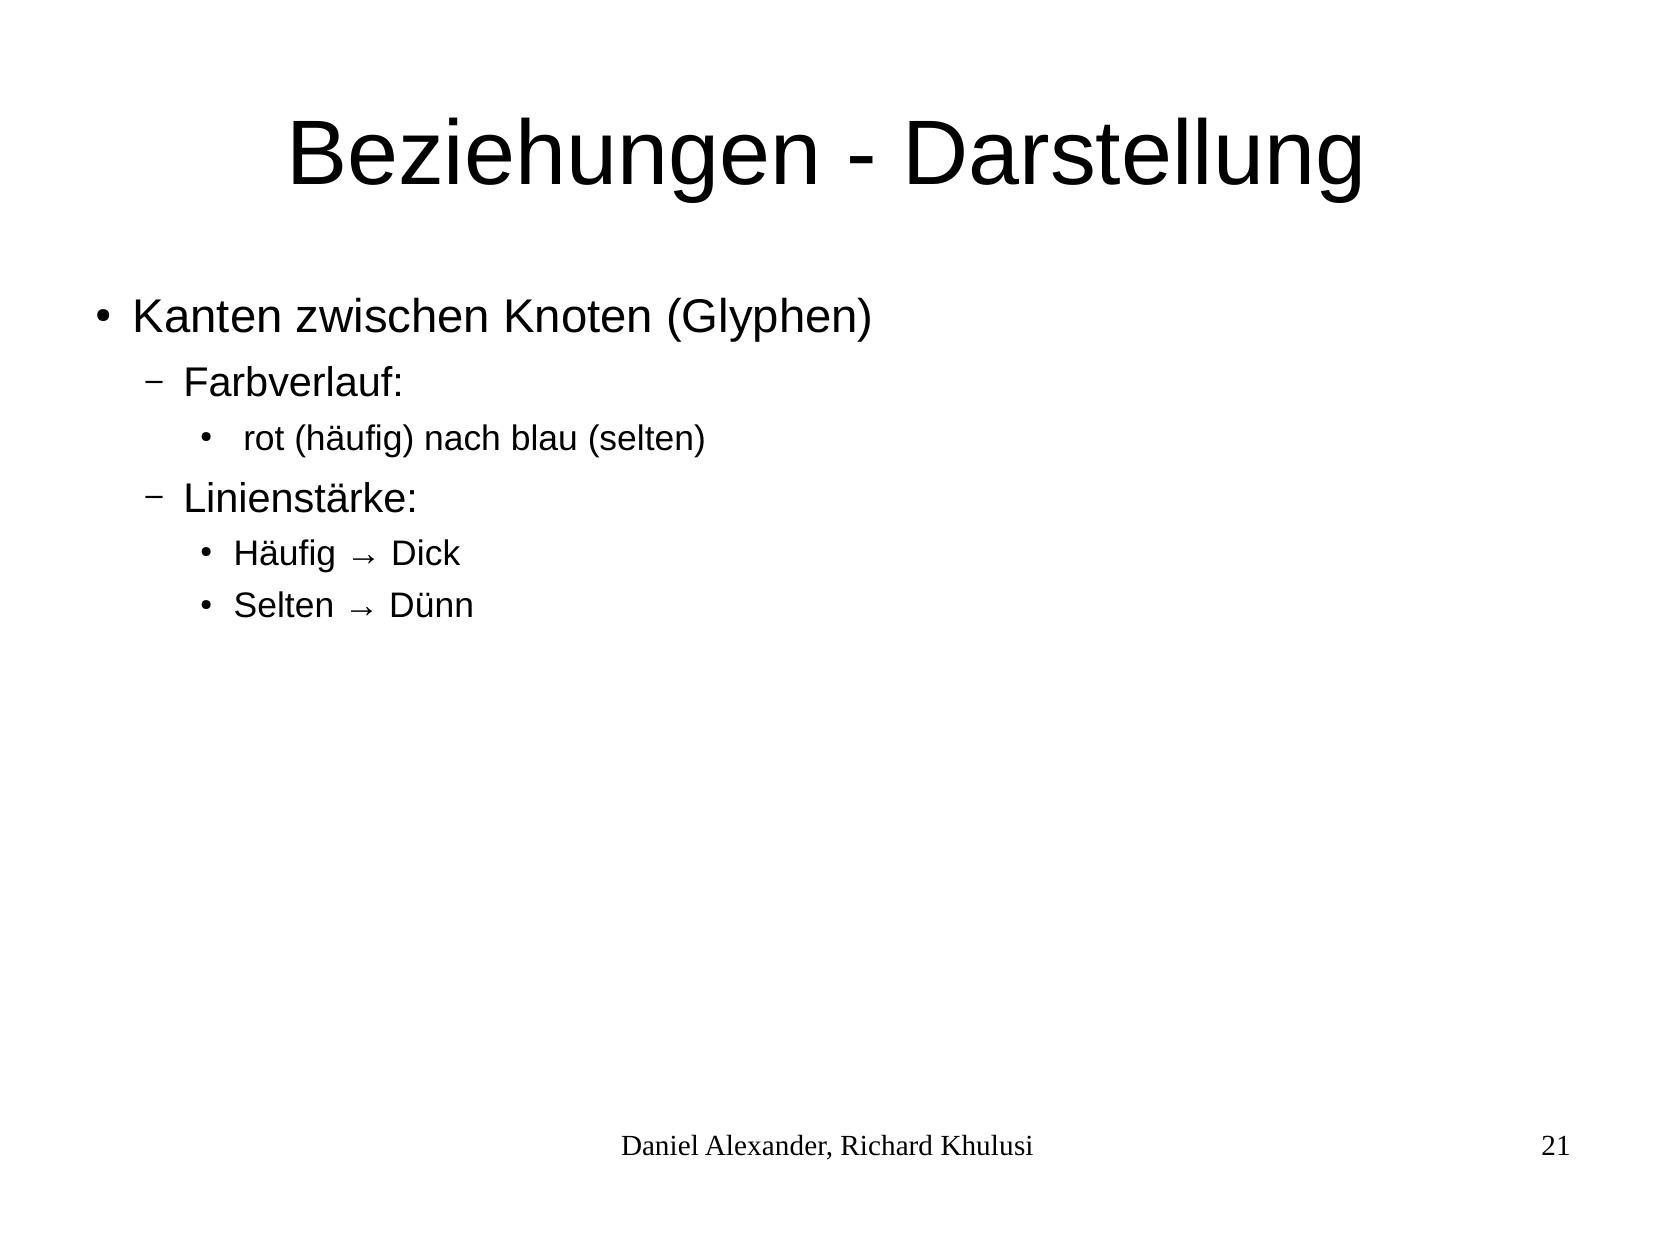

# Beziehungen - Darstellung
Kanten zwischen Knoten (Glyphen)
Farbverlauf:
 rot (häufig) nach blau (selten)
Linienstärke:
Häufig → Dick
Selten → Dünn
Daniel Alexander, Richard Khulusi
21